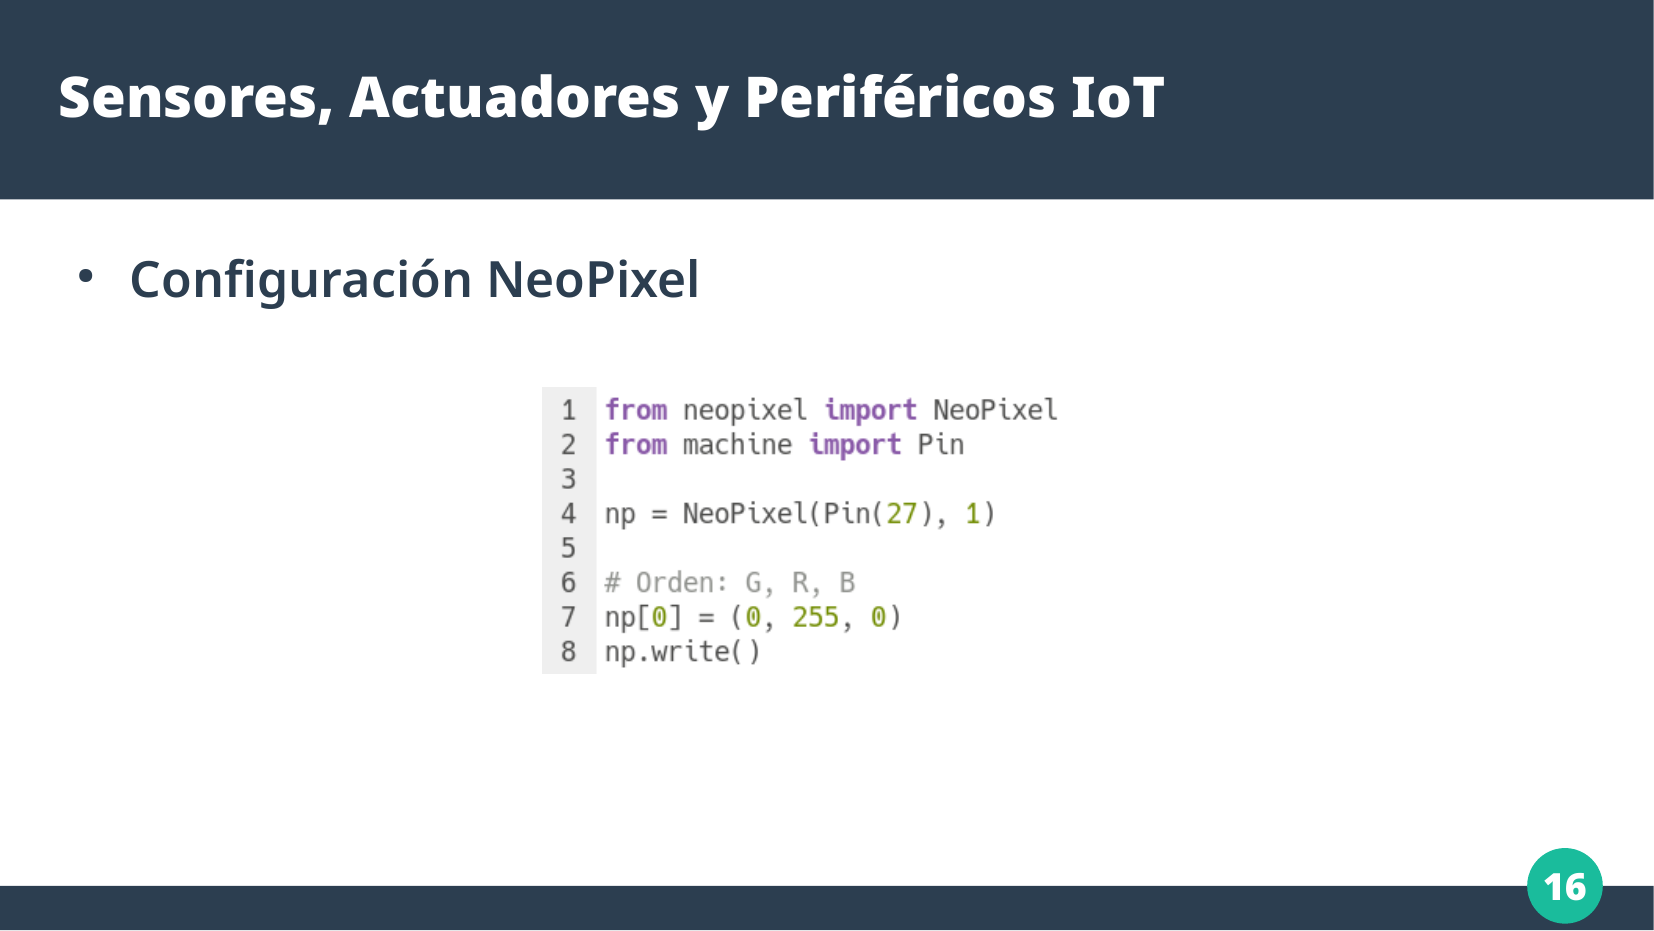

# Sensores, Actuadores y Periféricos IoT
Configuración NeoPixel